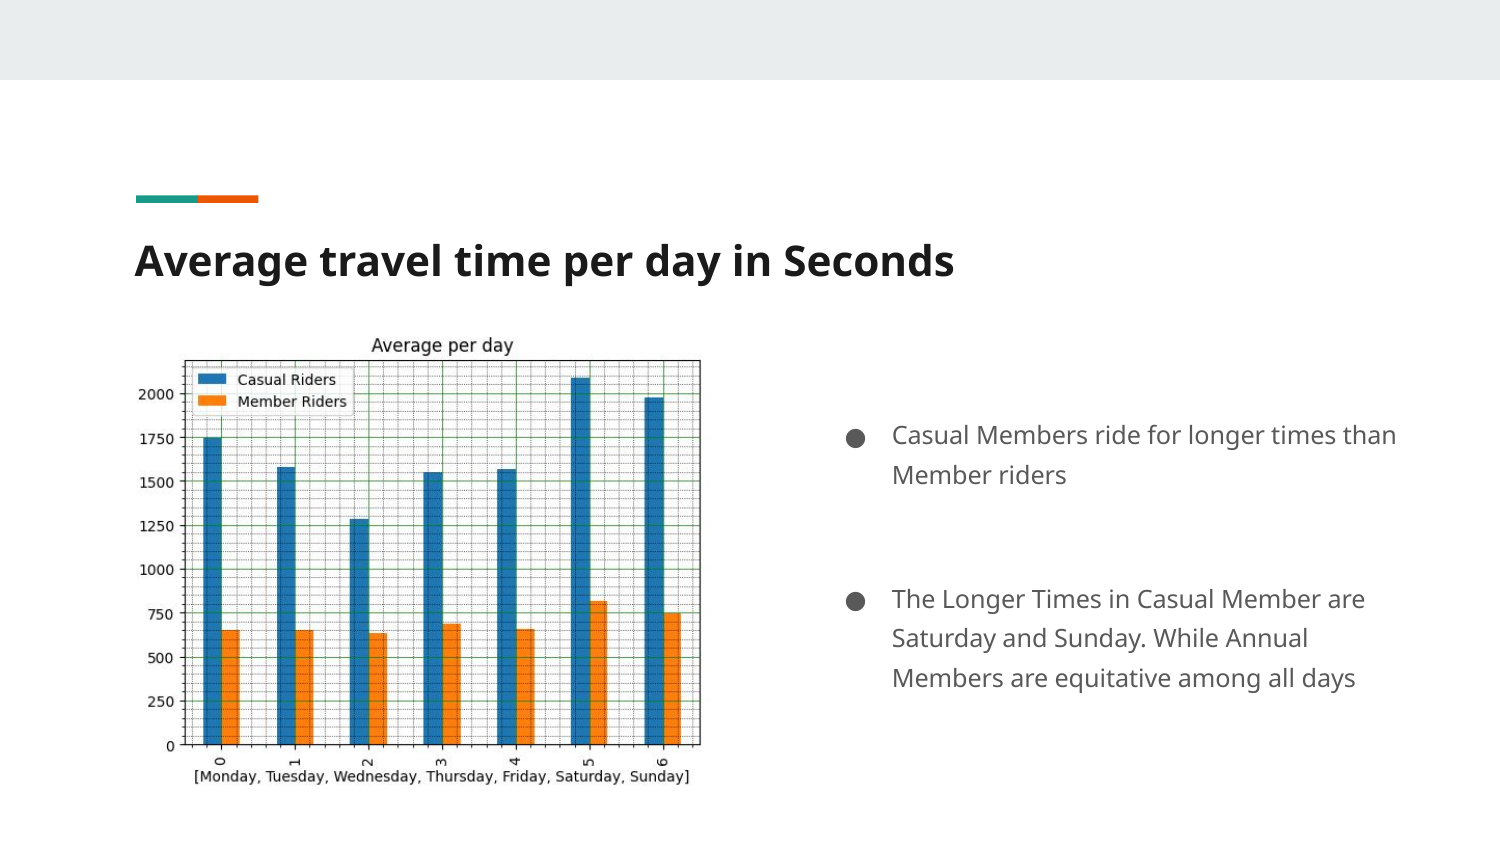

# Average travel time per day in Seconds
Casual Members ride for longer times than Member riders
The Longer Times in Casual Member are Saturday and Sunday. While Annual Members are equitative among all days